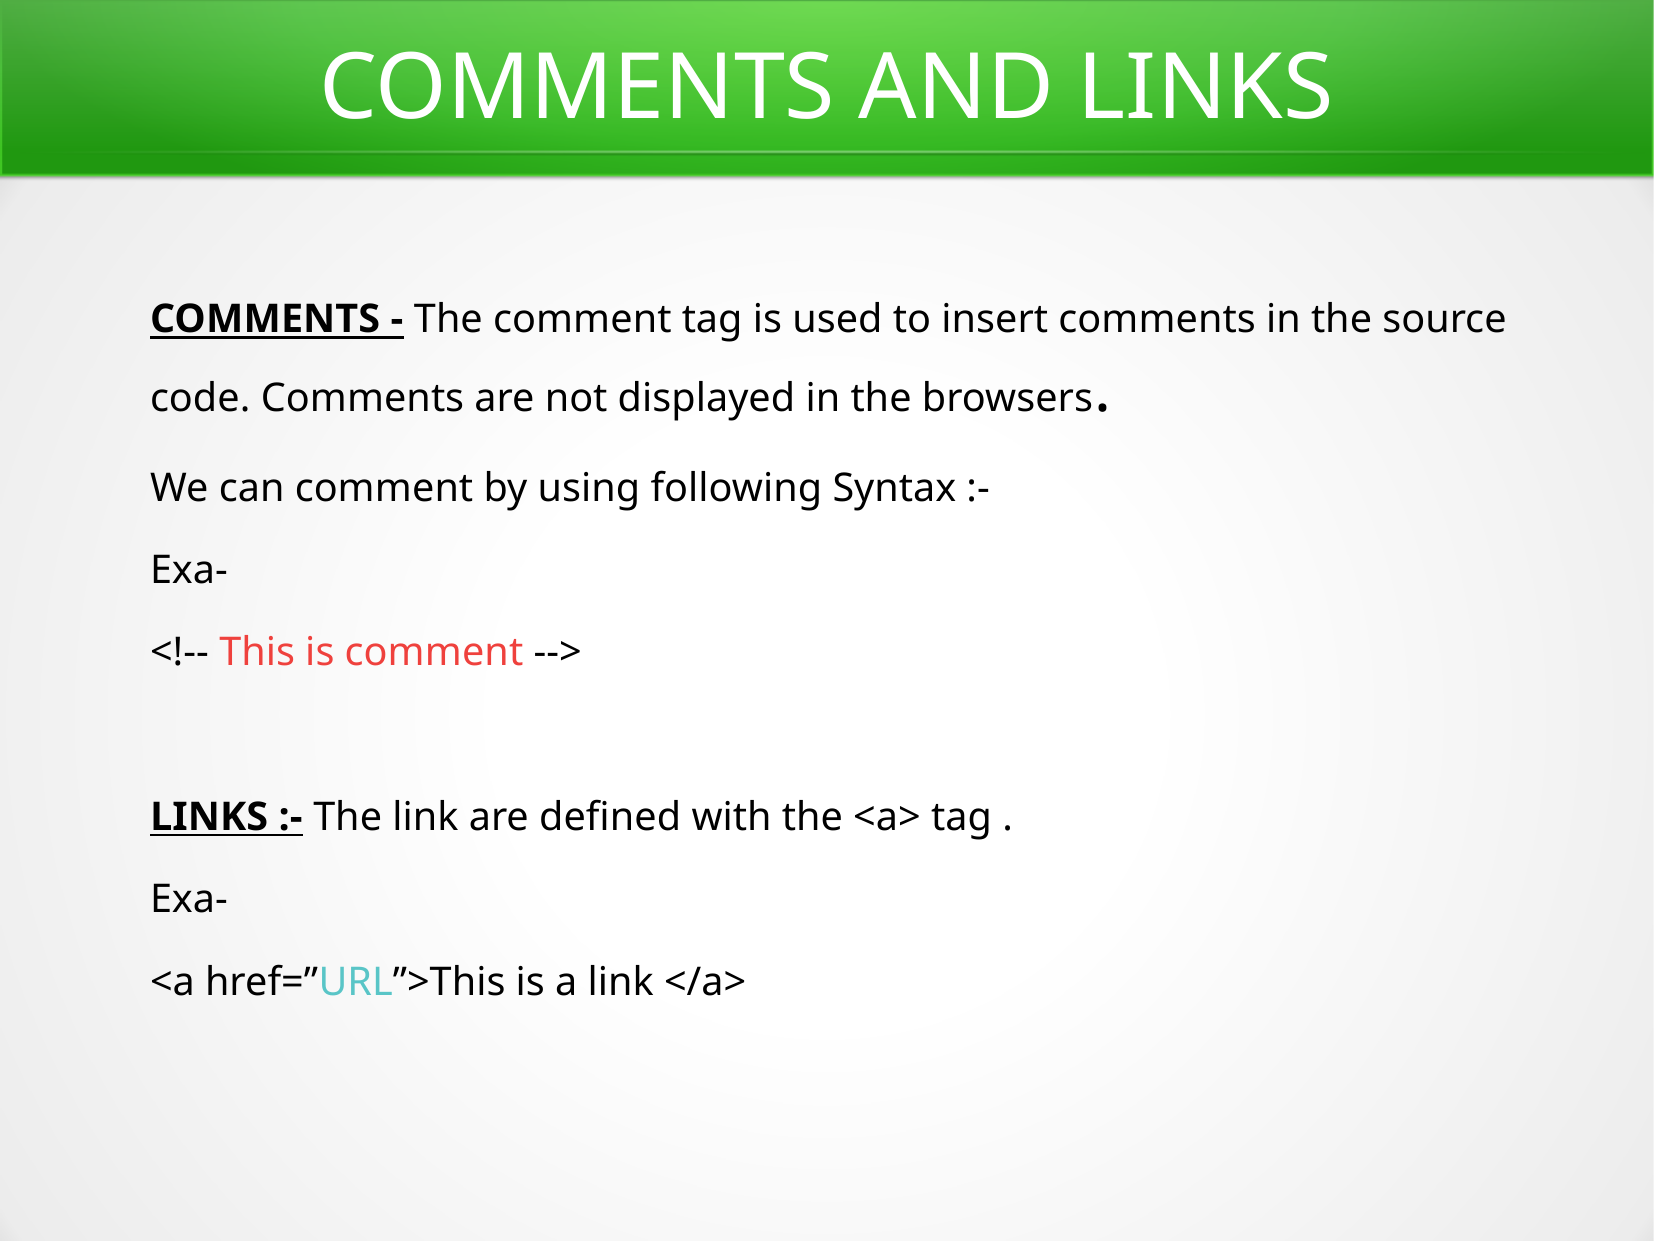

# COMMENTS AND LINKS
COMMENTS - The comment tag is used to insert comments in the source code. Comments are not displayed in the browsers.
We can comment by using following Syntax :-
Exa-
<!-- This is comment -->
LINKS :- The link are defined with the <a> tag .
Exa-
<a href=”URL”>This is a link </a>